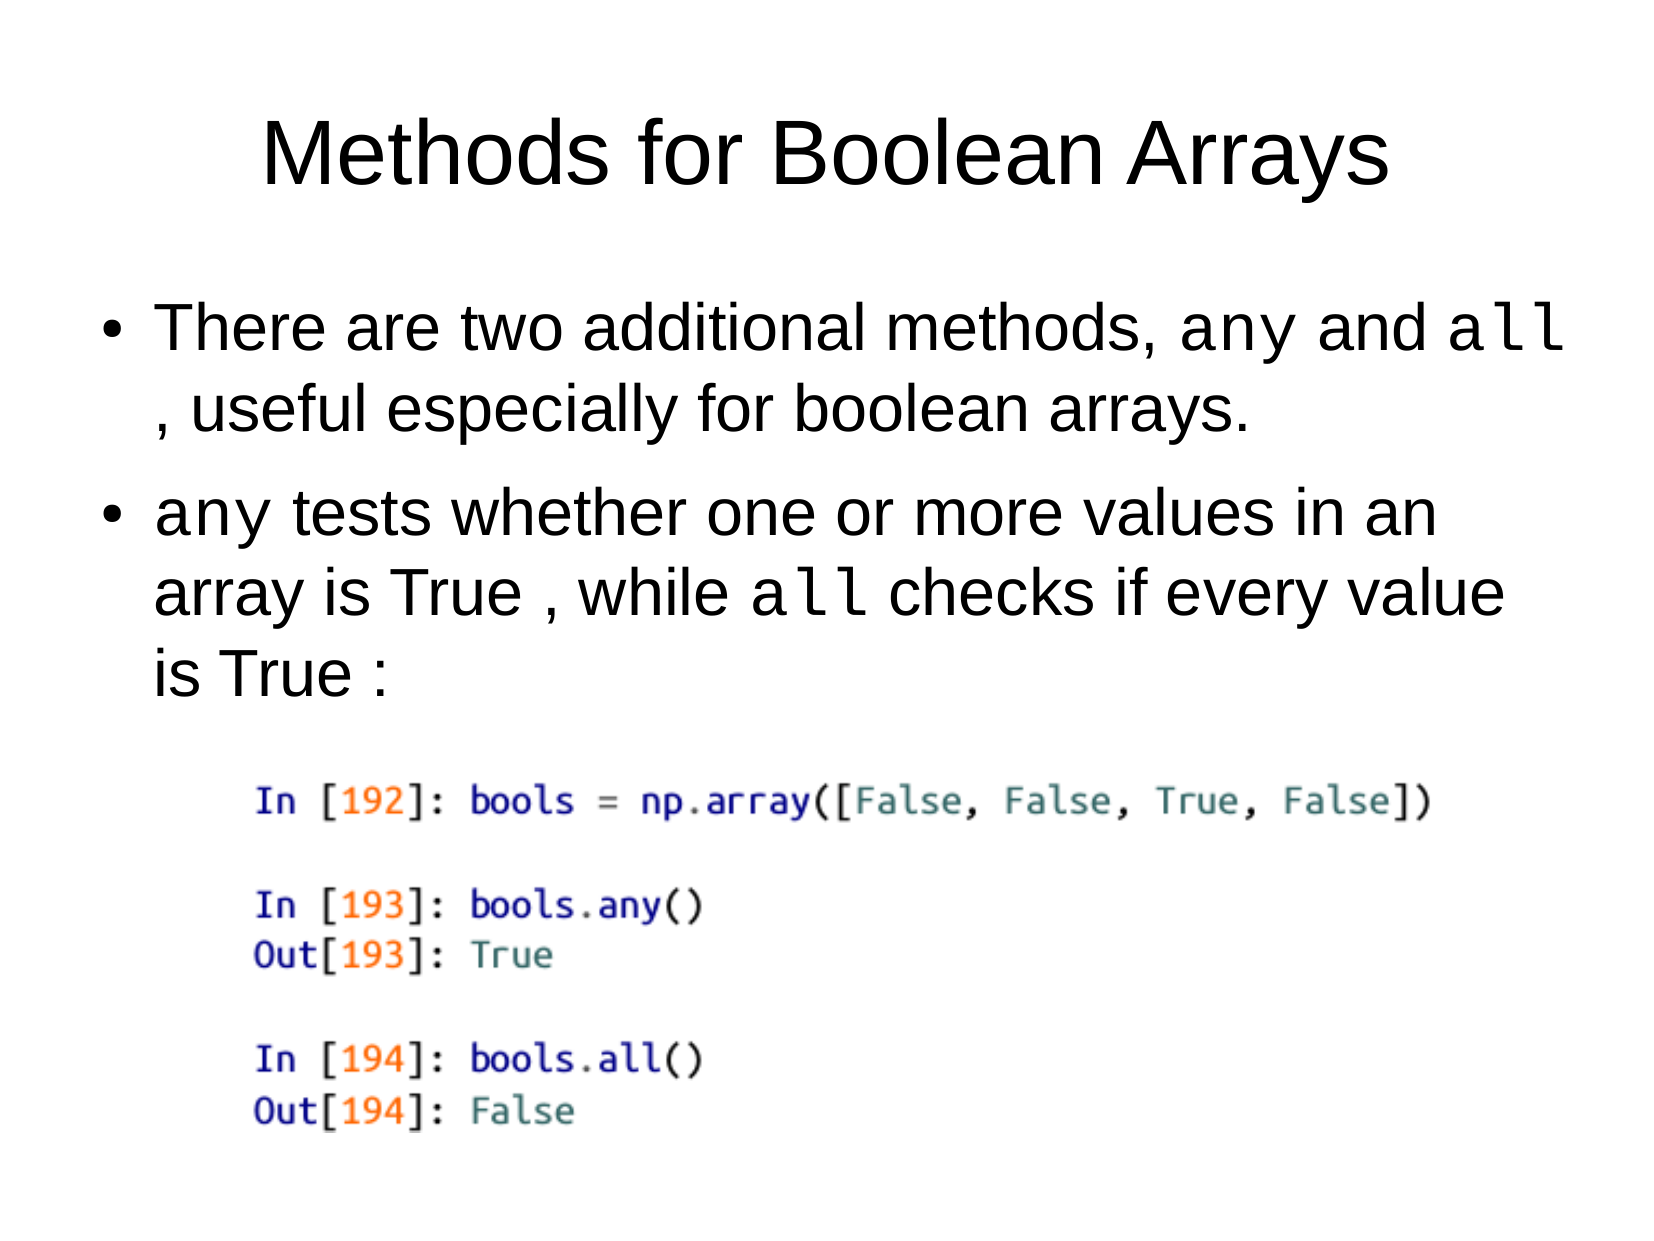

# Methods for Boolean Arrays
There are two additional methods, any and all , useful especially for boolean arrays.
any tests whether one or more values in an array is True , while all checks if every value is True :